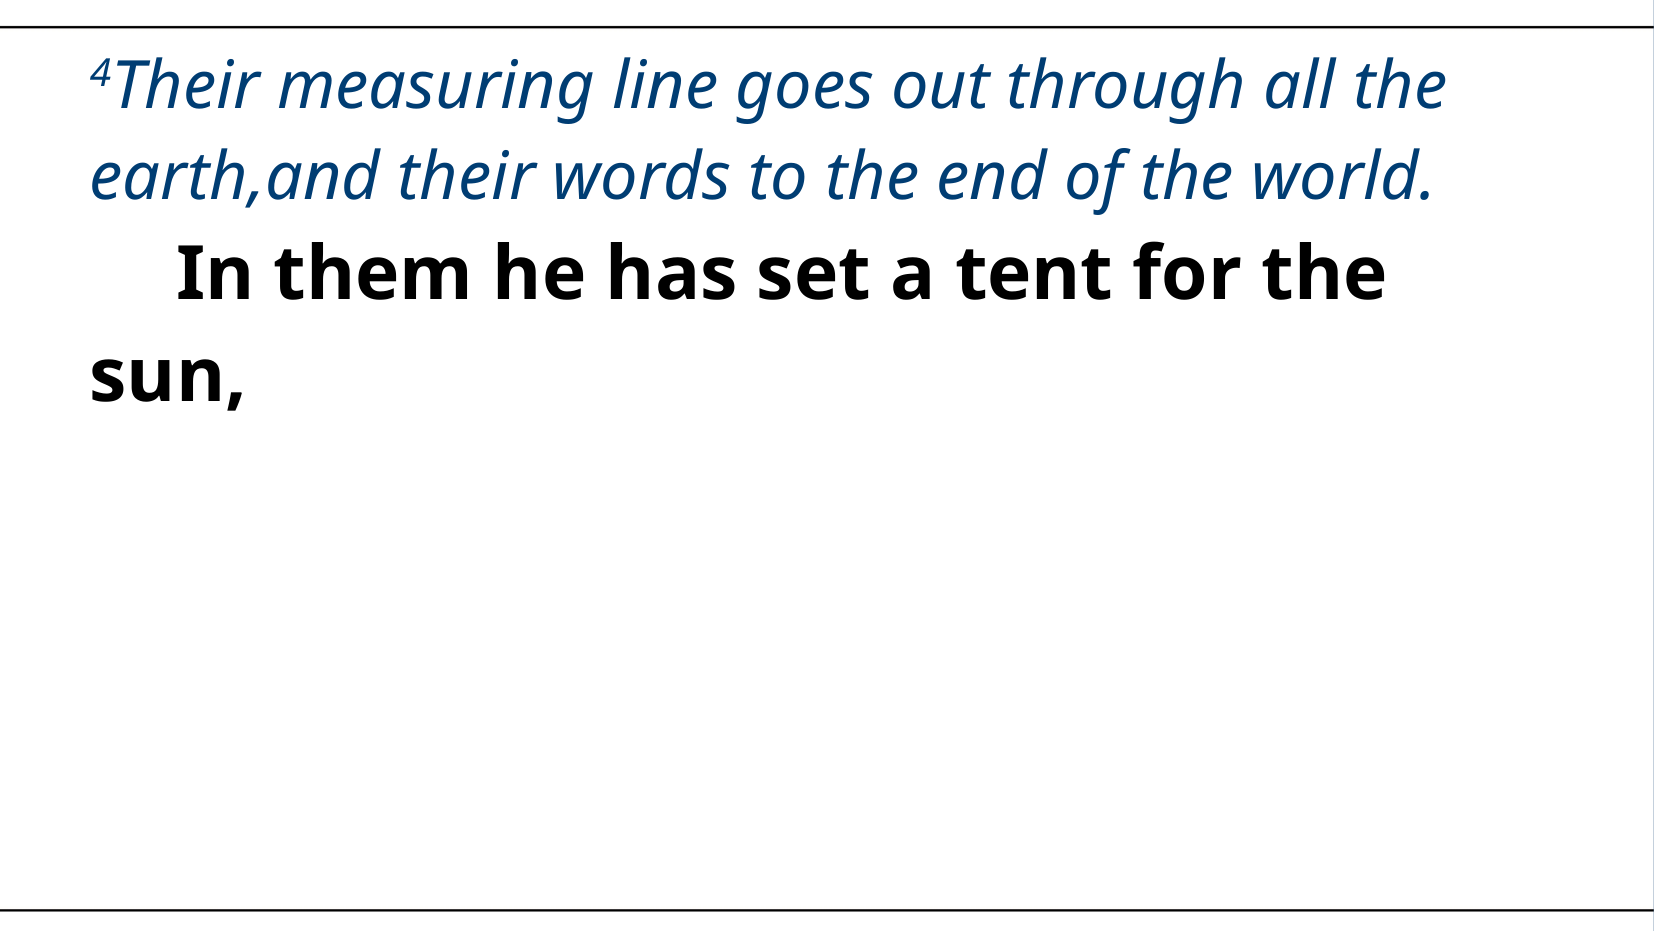

4Their measuring line goes out through all the
earth,and their words to the end of the world.
 In them he has set a tent for the sun,